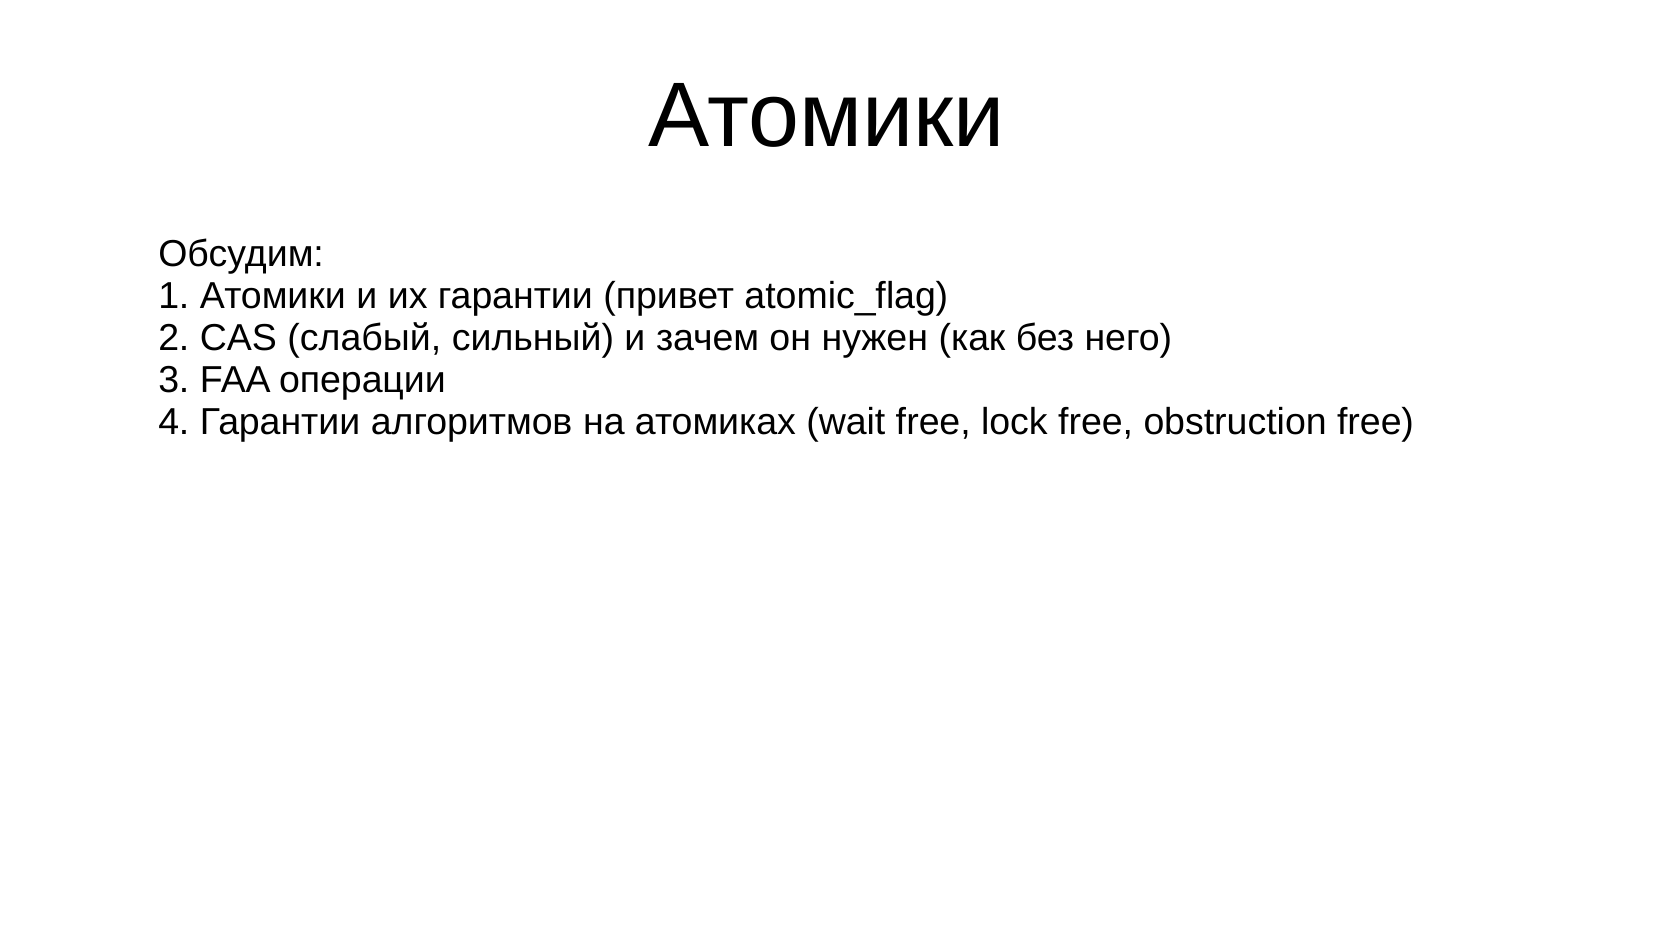

# Атомики
Обсудим:
1. Атомики и их гарантии (привет atomic_flag)
2. CAS (слабый, сильный) и зачем он нужен (как без него)
3. FAA операции
4. Гарантии алгоритмов на атомиках (wait free, lock free, obstruction free)